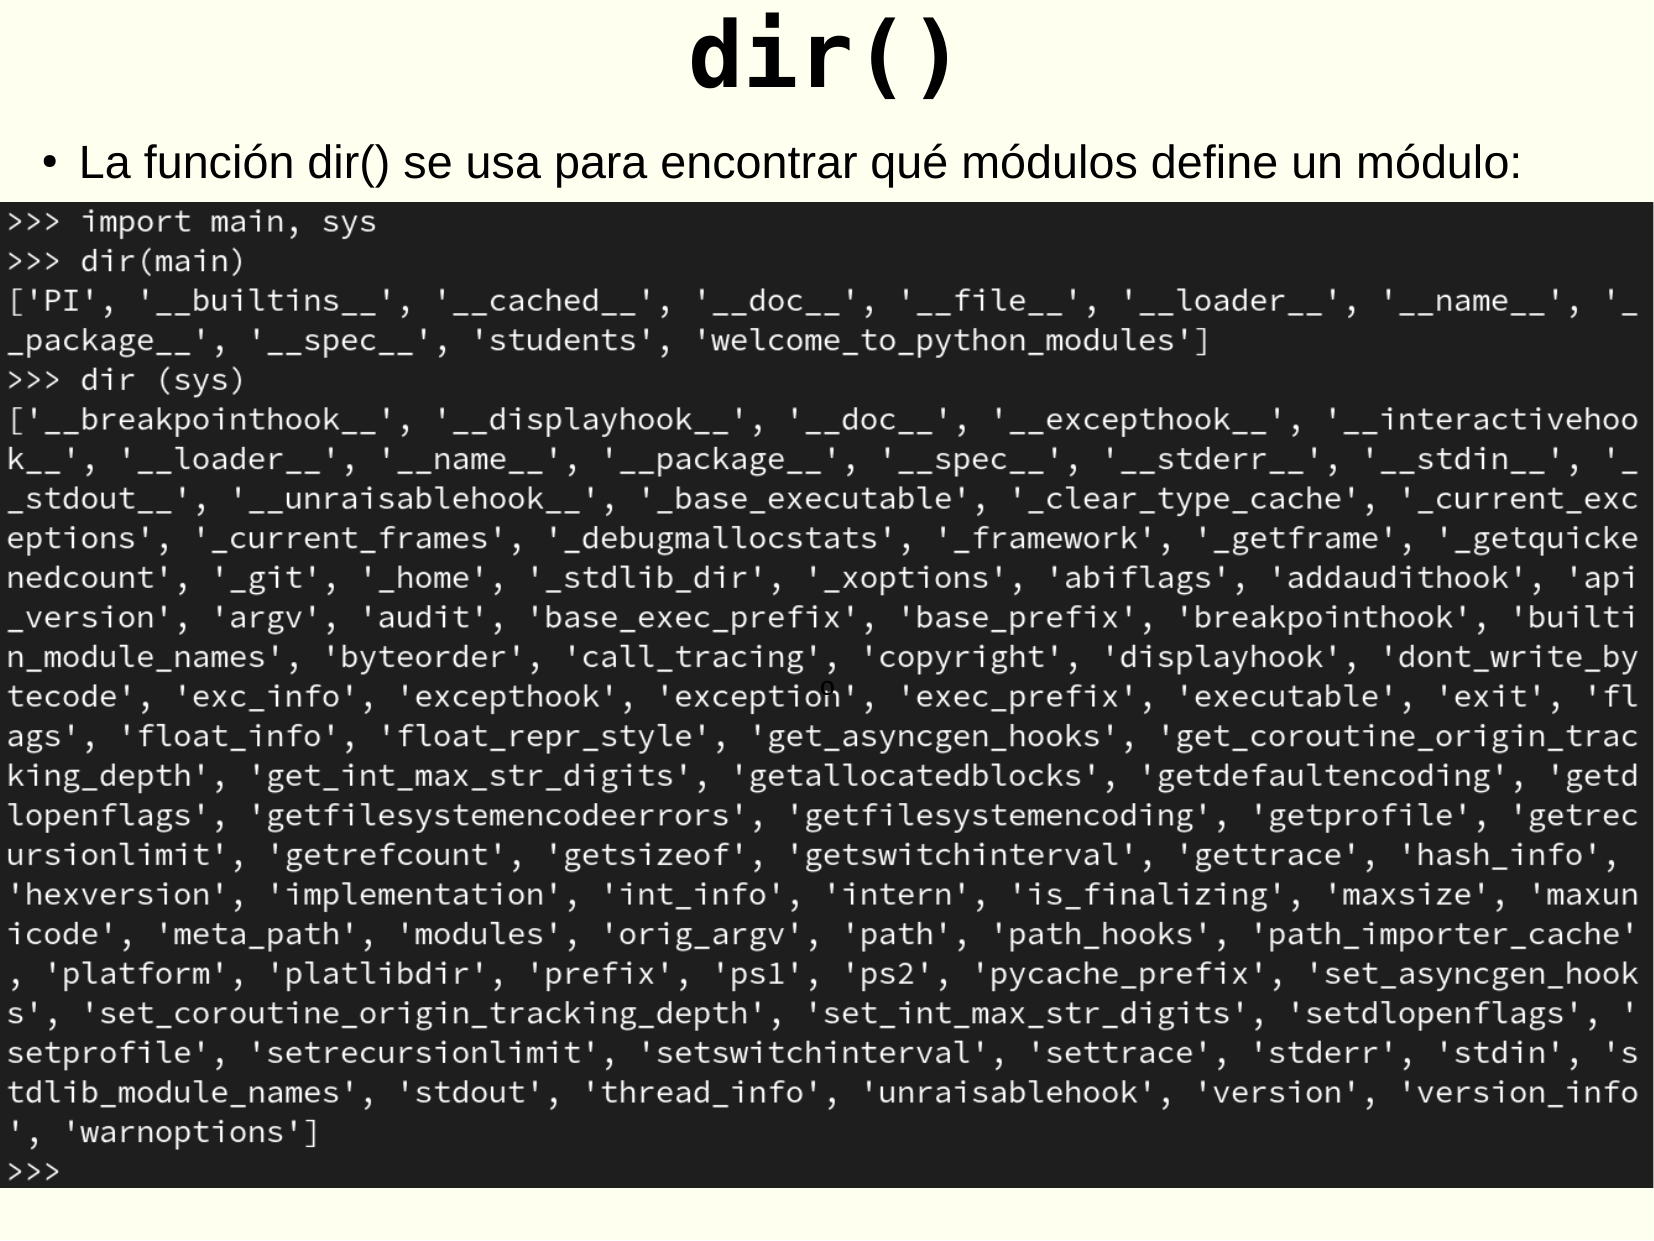

# dir()
La función dir() se usa para encontrar qué módulos define un módulo:
º